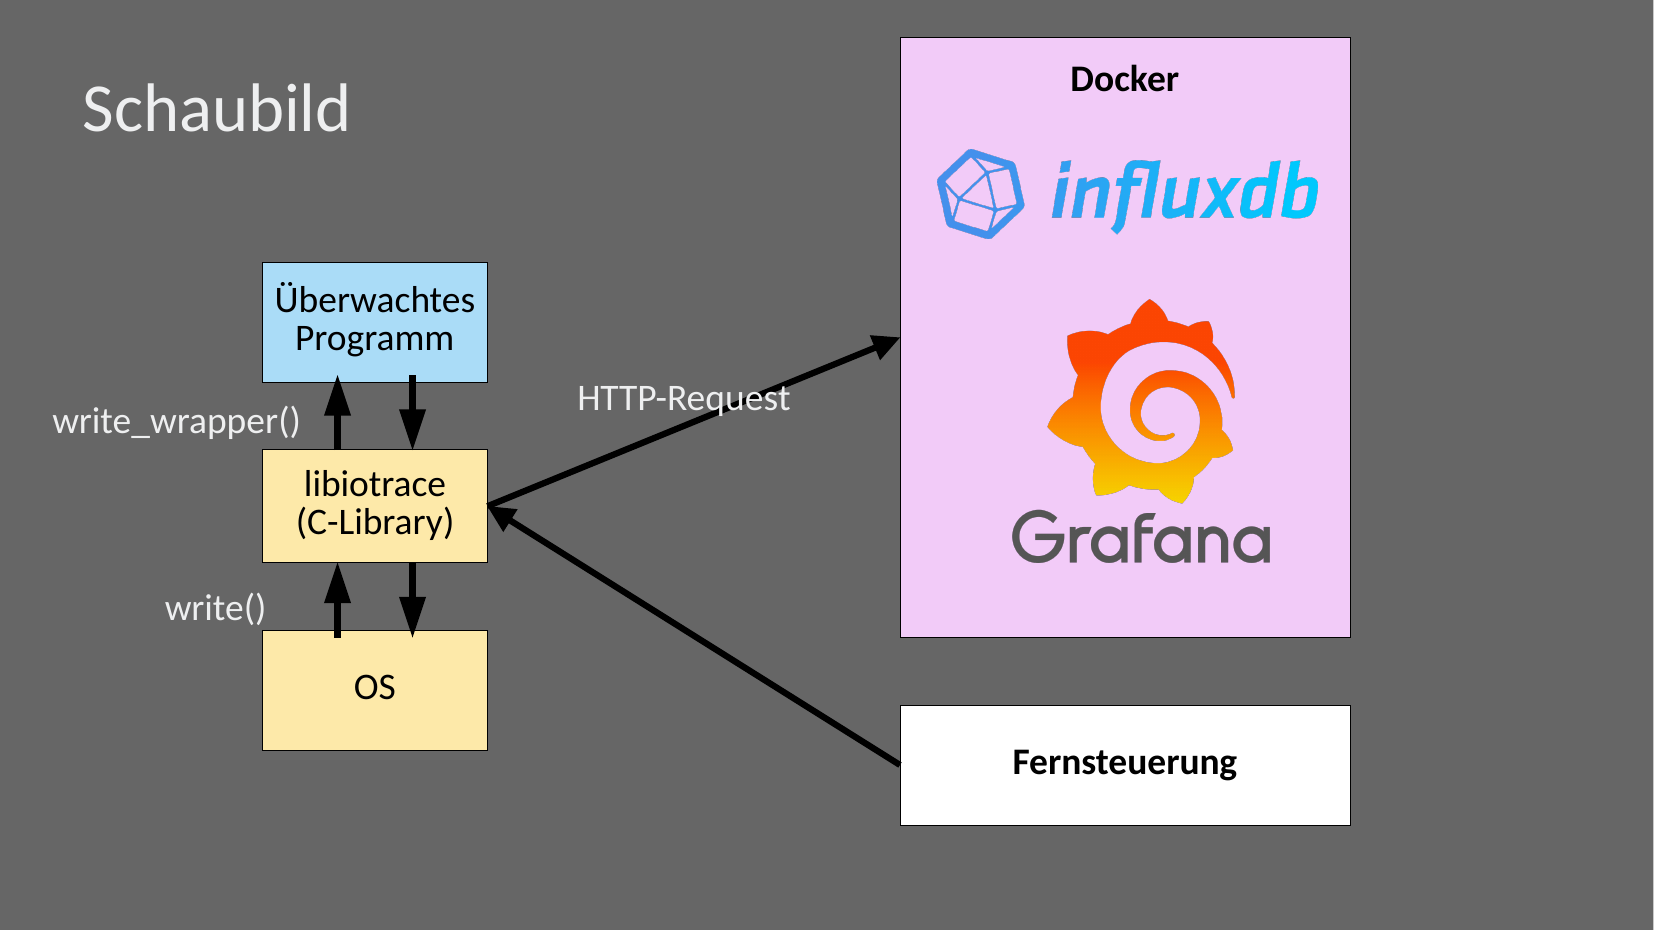

# Schaubild
Docker
Überwachtes
Programm
HTTP-Request
write_wrapper()
libiotrace
(C-Library)
write()
OS
Fernsteuerung